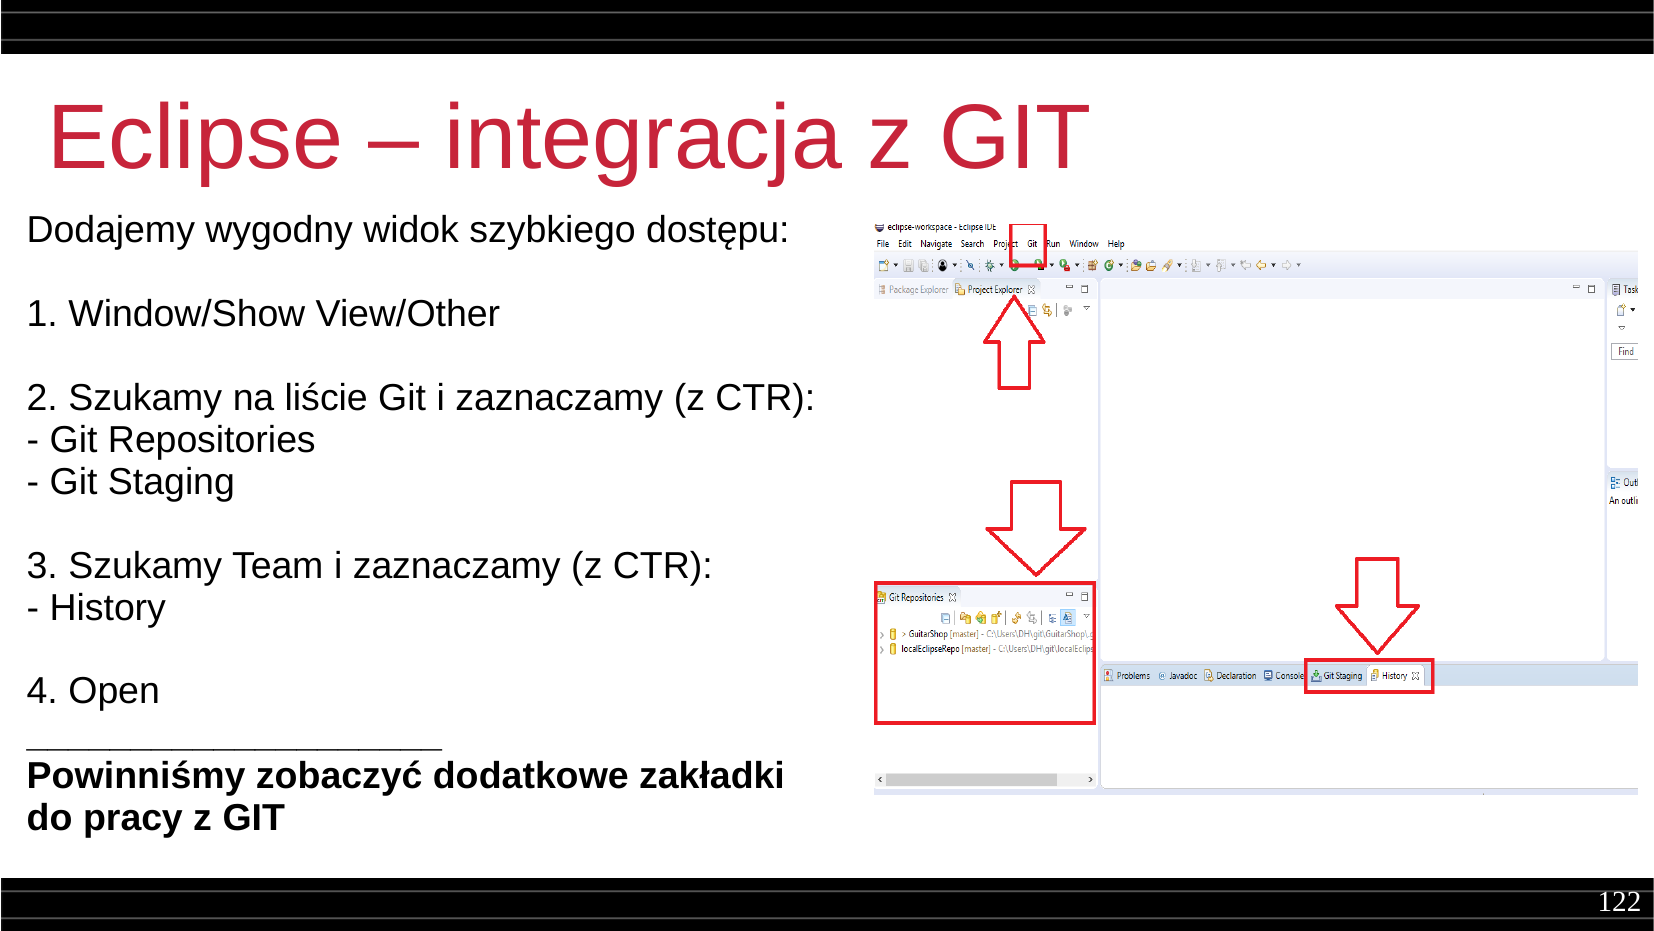

# Eclipse – integracja z GIT
Dodajemy wygodny widok szybkiego dostępu:
1. Window/Show View/Other
2. Szukamy na liście Git i zaznaczamy (z CTR):
- Git Repositories
- Git Staging
3. Szukamy Team i zaznaczamy (z CTR):
- History
4. Open
____________________
Powinniśmy zobaczyć dodatkowe zakładki do pracy z GIT